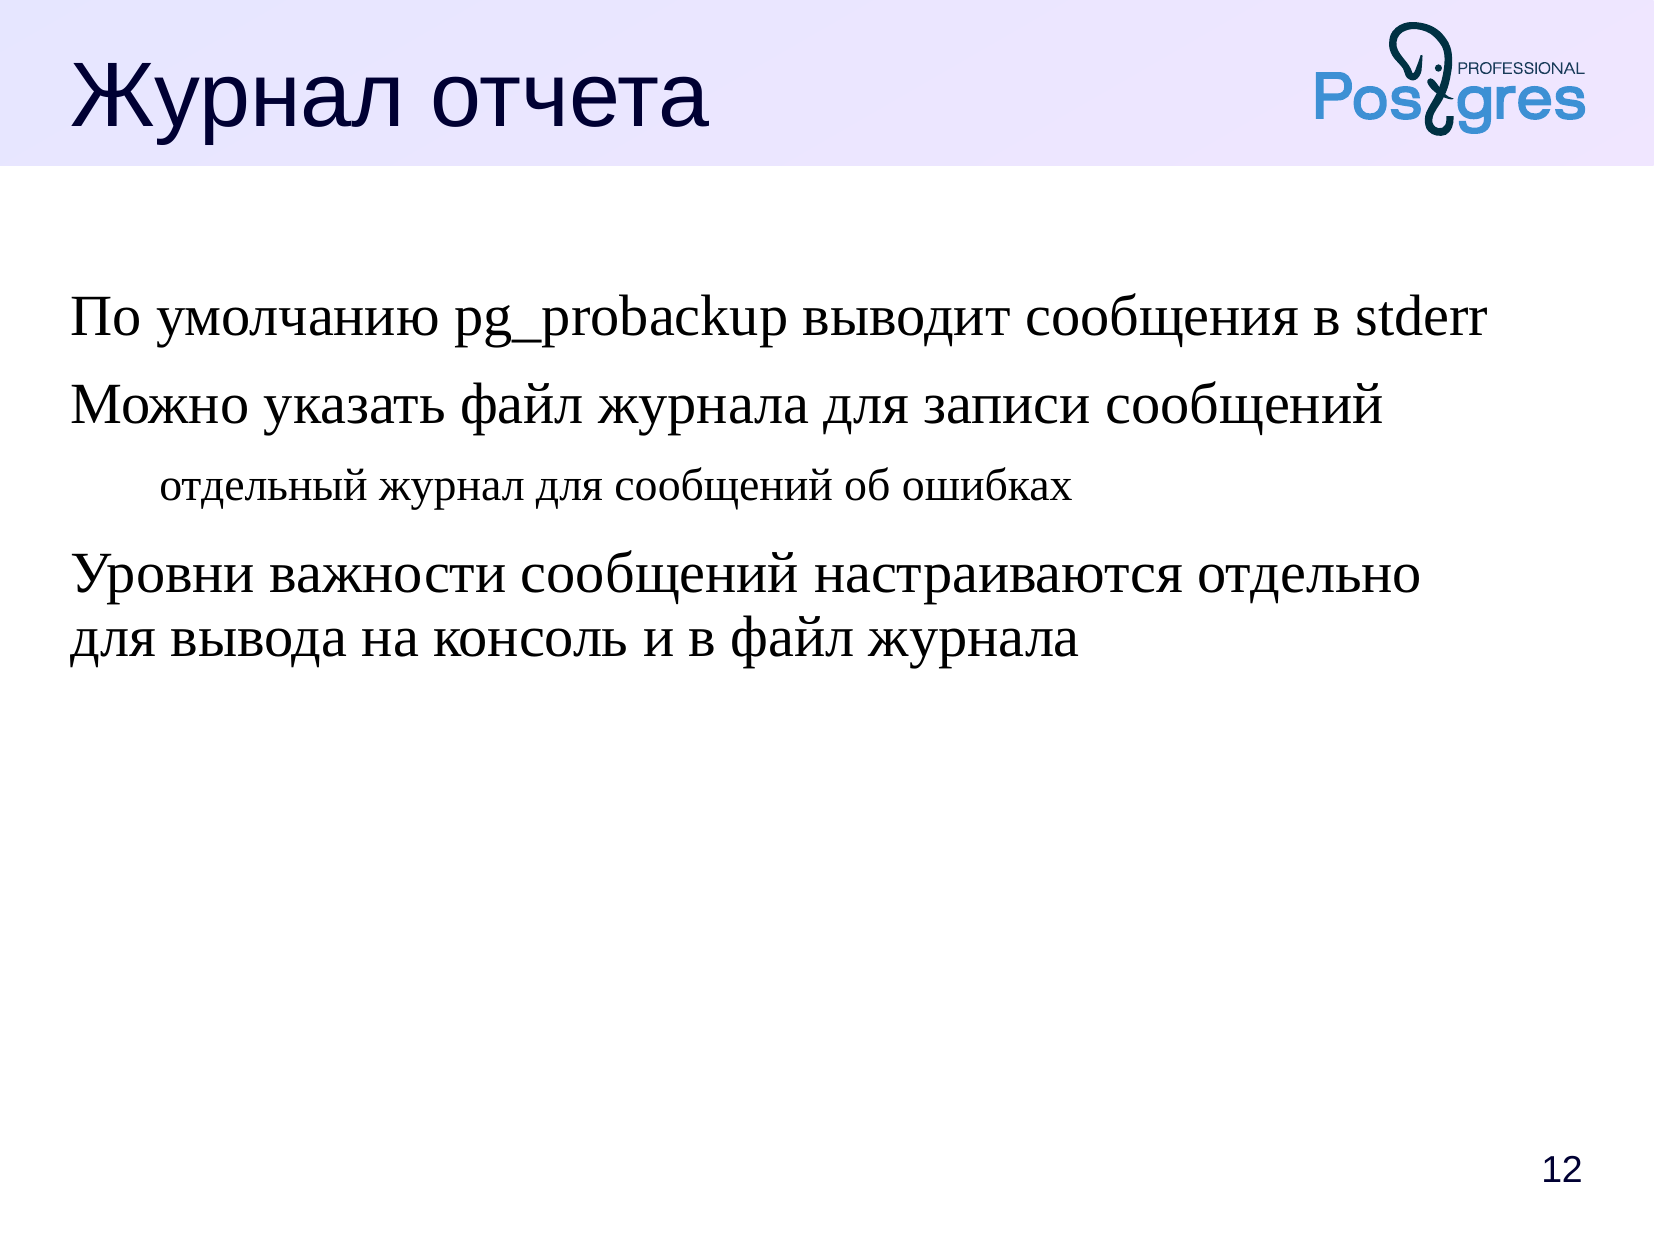

# Журнал отчета
По умолчанию pg_probackup выводит сообщения в stderr
Можно указать файл журнала для записи сообщений
отдельный журнал для сообщений об ошибках
Уровни важности сообщений настраиваются отдельно
для вывода на консоль и в файл журнала